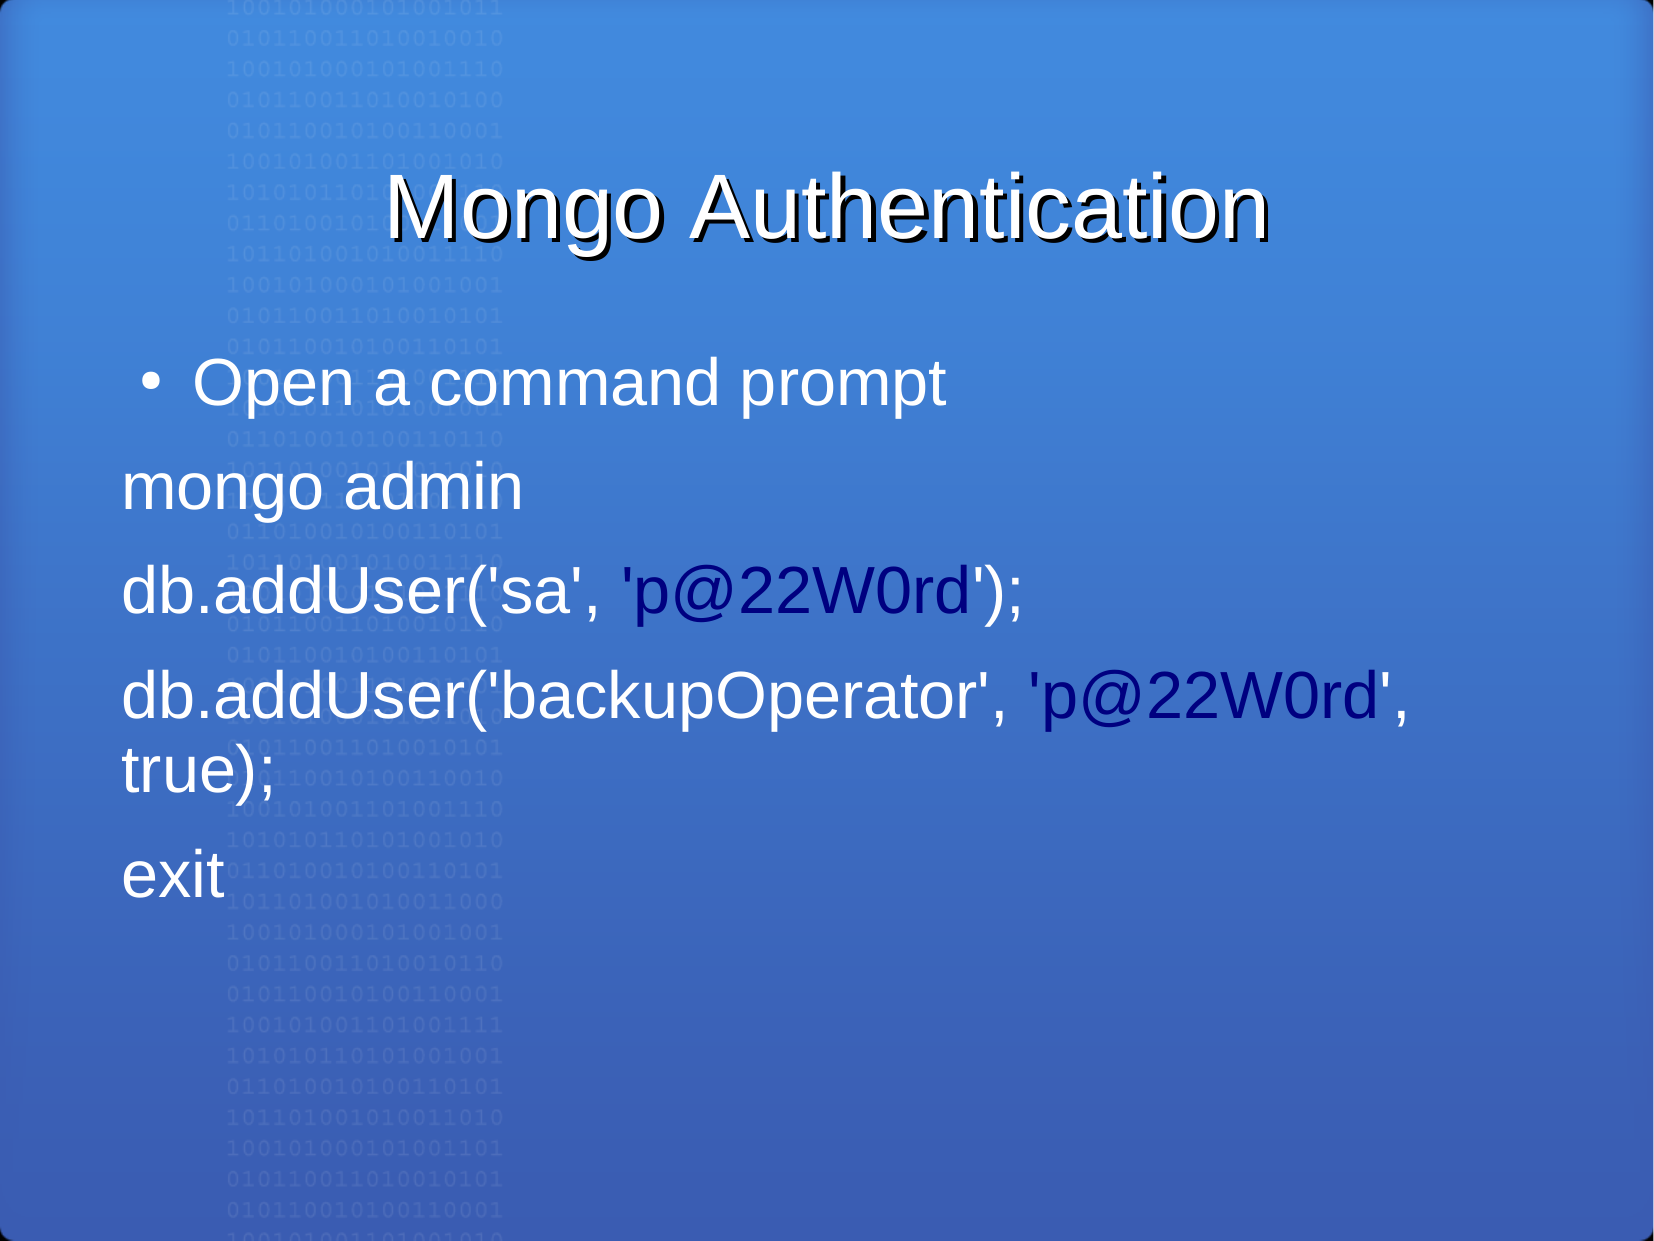

# Mongo Authentication
Open a command prompt
mongo admin
db.addUser('sa', 'p@22W0rd');
db.addUser('backupOperator', 'p@22W0rd', true);
exit